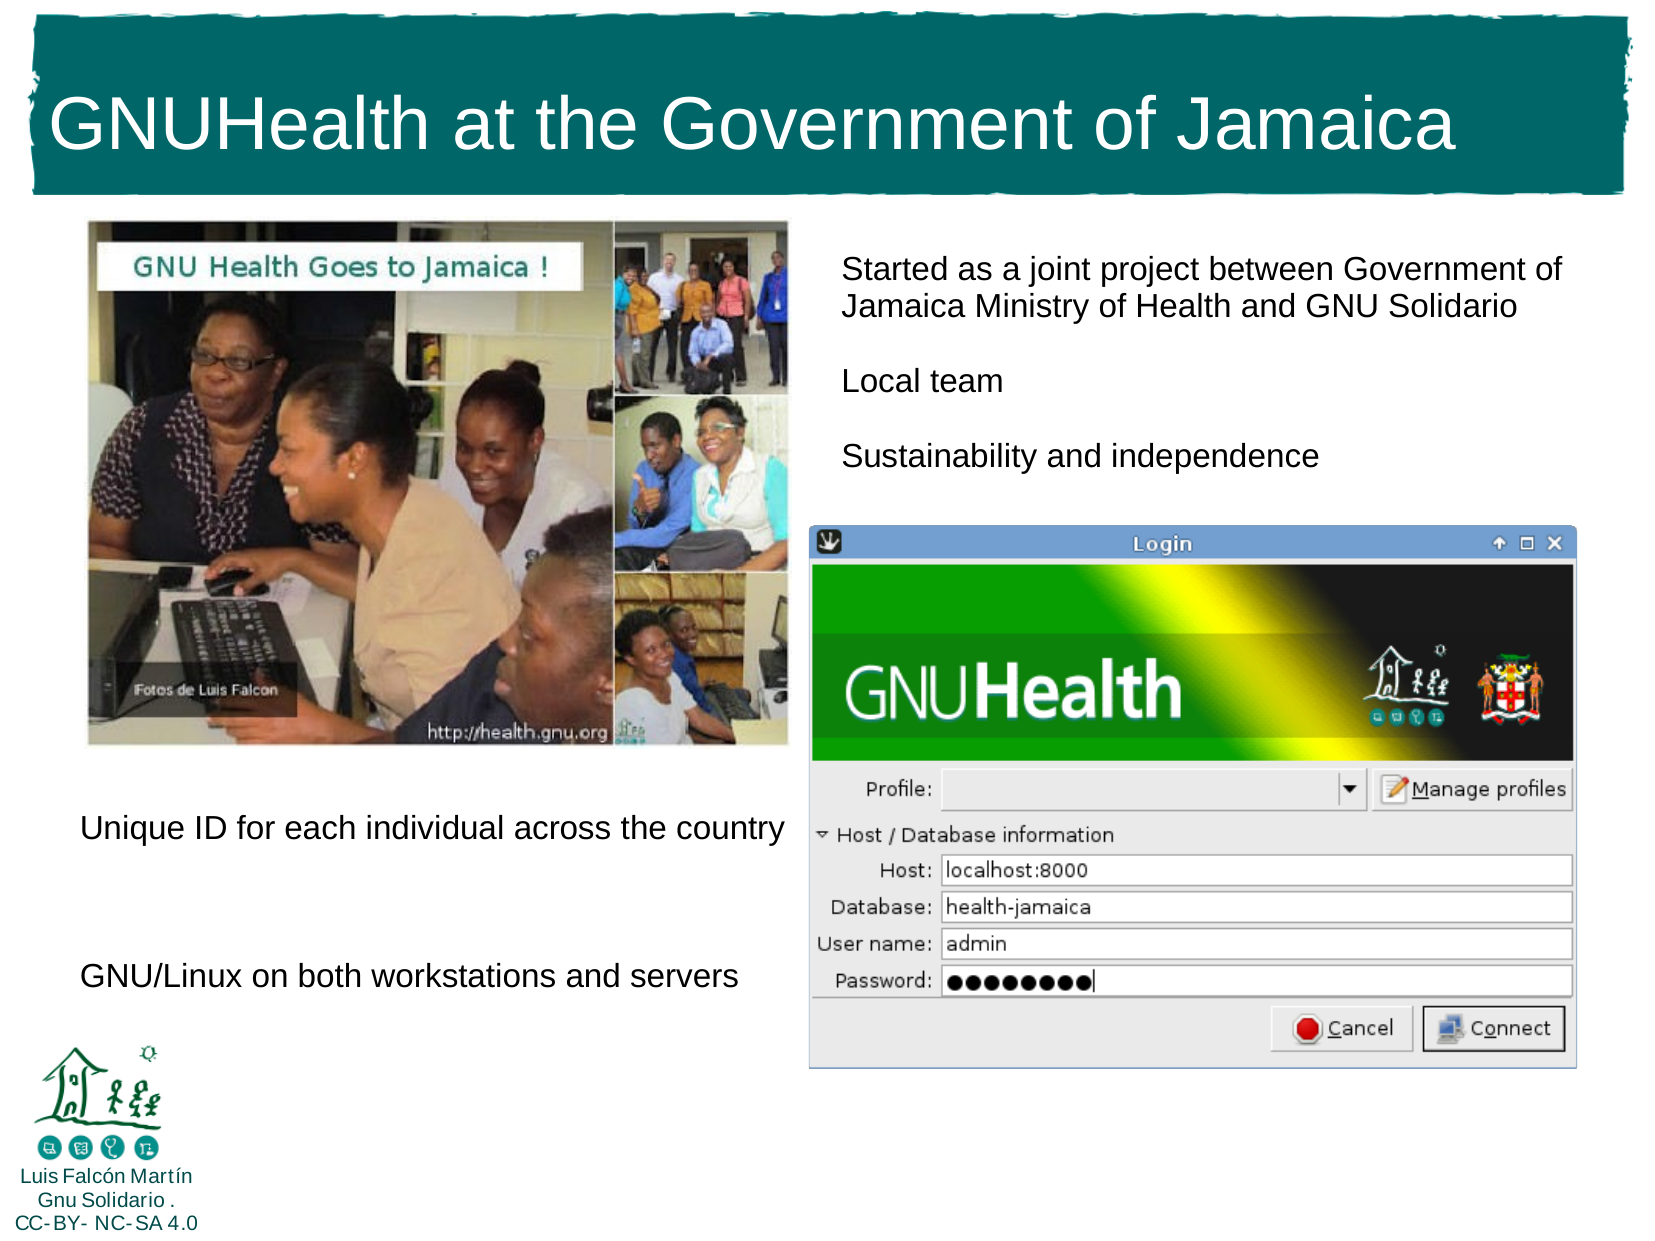

# GNUHealth at the Government of Jamaica
Started as a joint project between Government of Jamaica Ministry of Health and GNU Solidario
Local team
Sustainability and independence
Unique ID for each individual across the country
GNU/Linux on both workstations and servers
LuisFalcónMartín
GnuSolidario.
CC-BY-NC-SA4.0